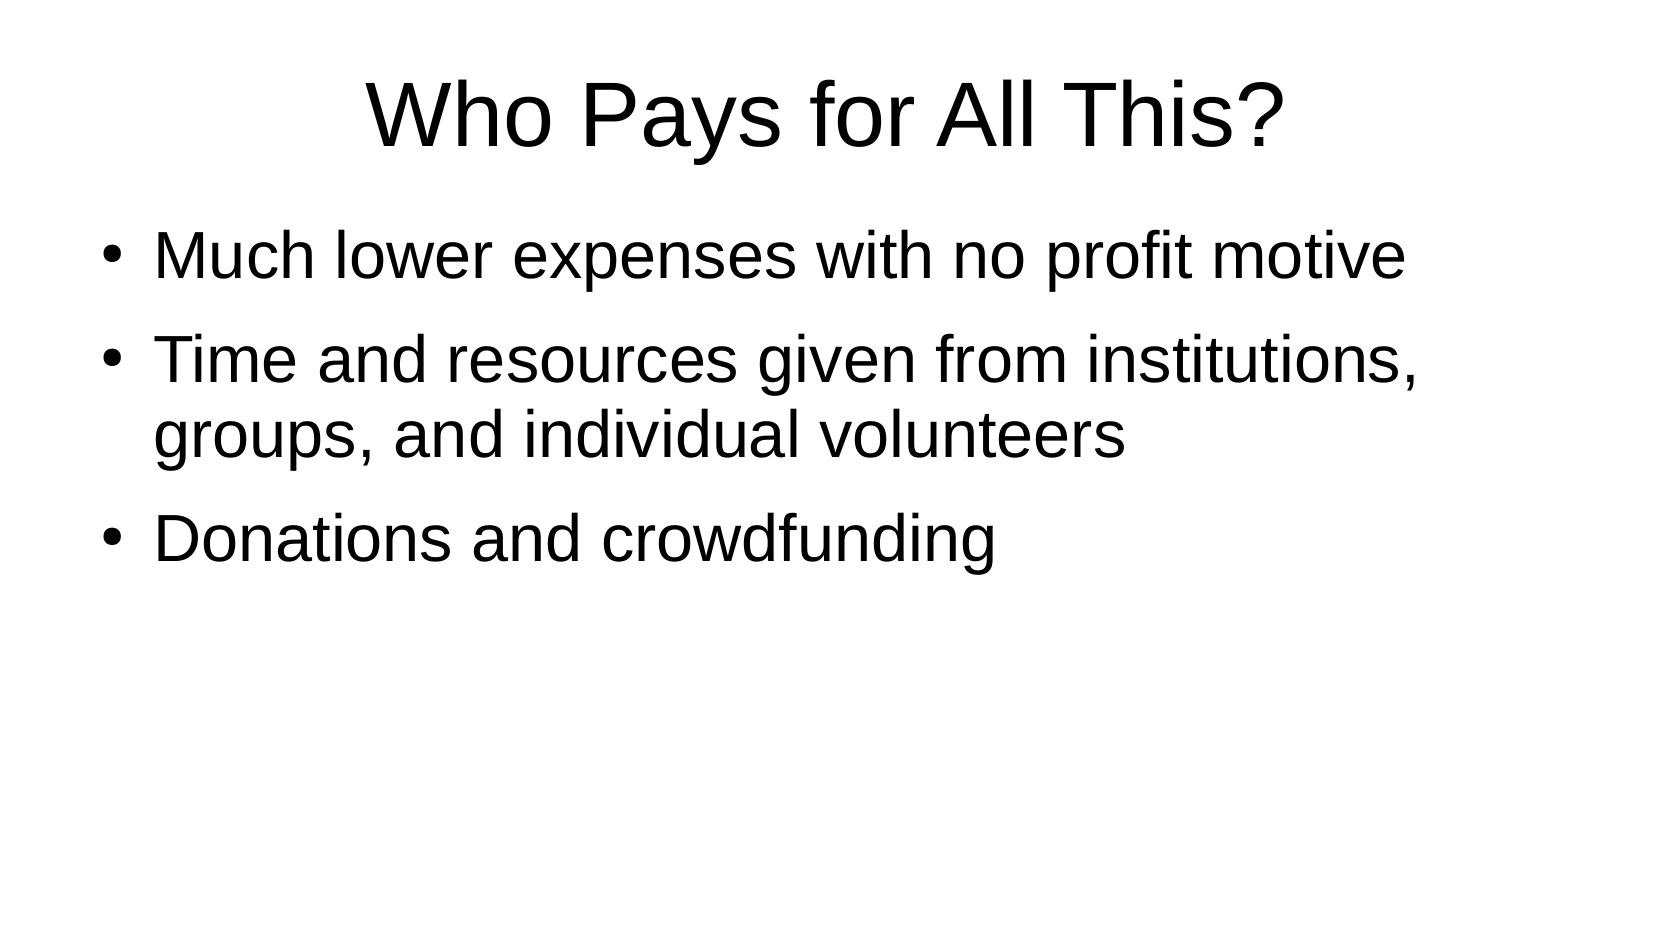

# Who Pays for All This?
Much lower expenses with no profit motive
Time and resources given from institutions, groups, and individual volunteers
Donations and crowdfunding